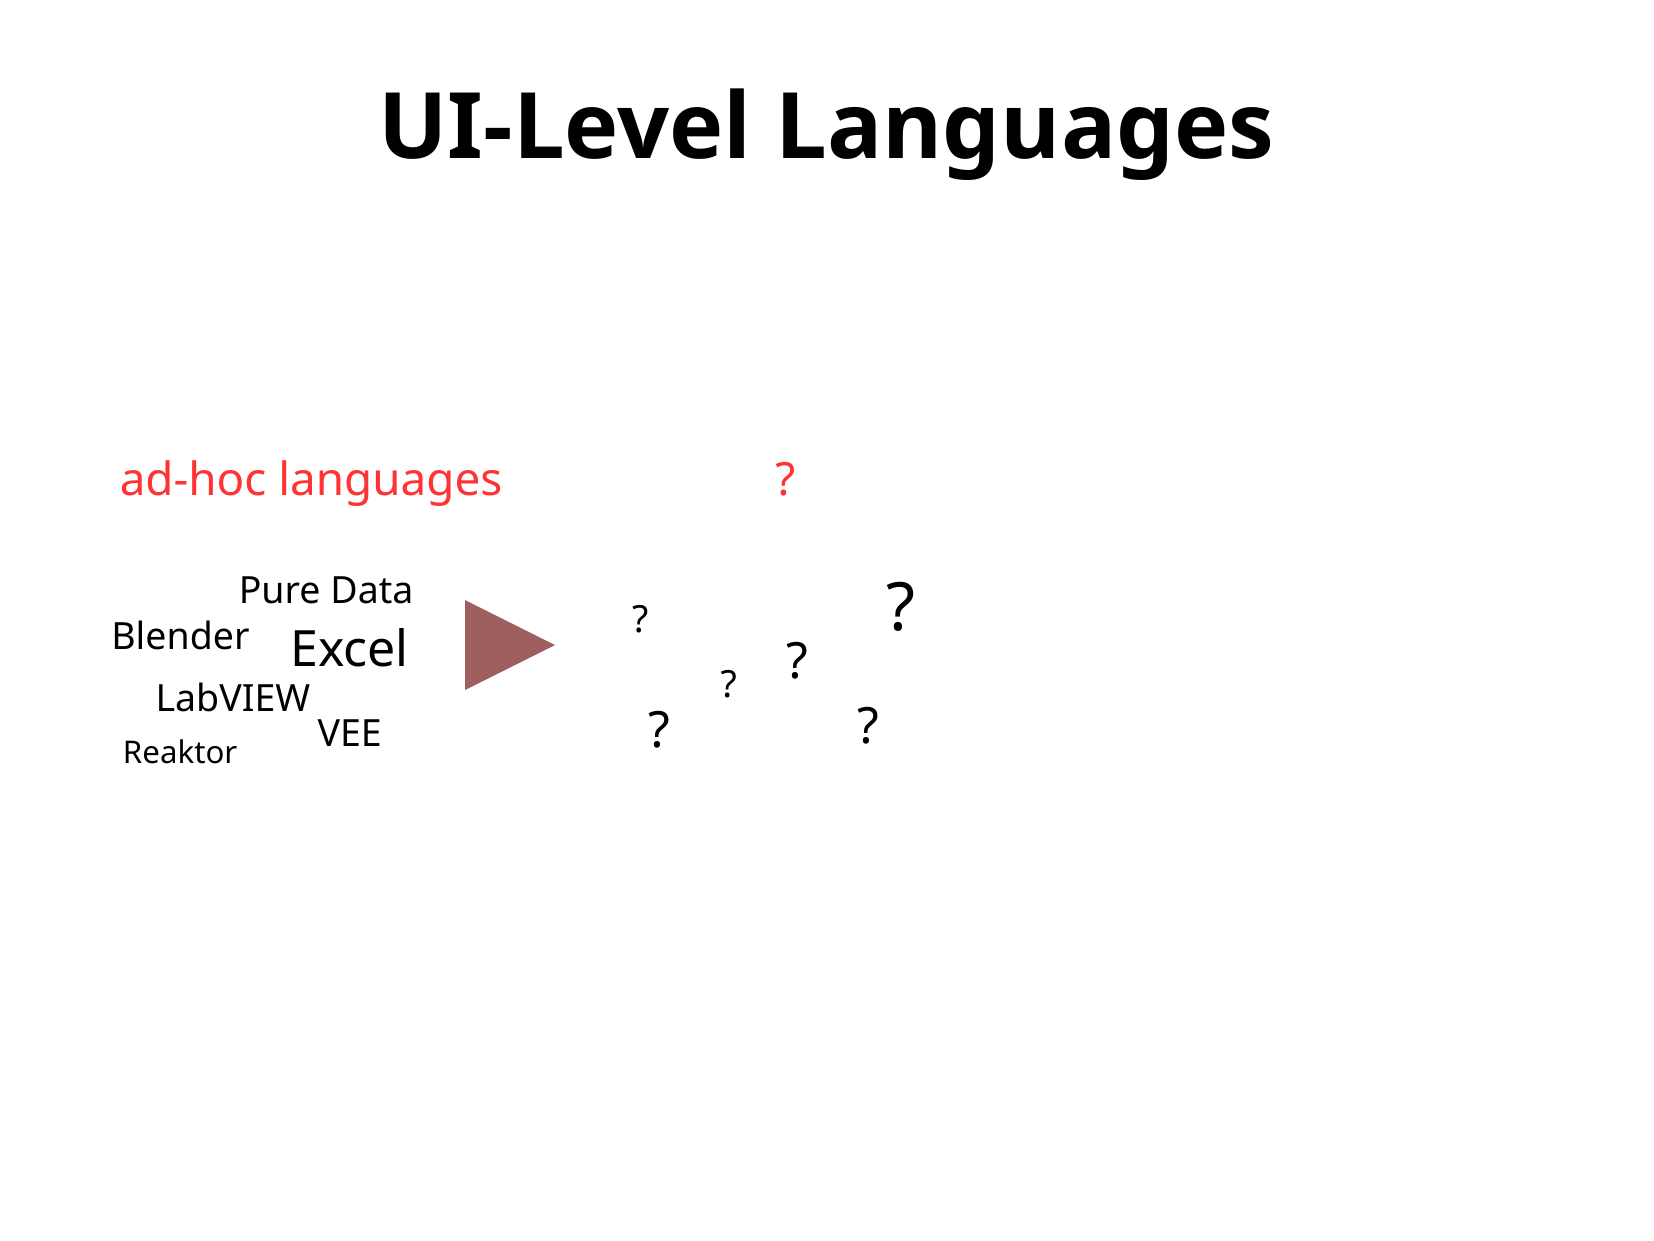

# UI-Level Languages
ad-hoc languages
?
?
Pure Data
?
Blender
Excel
?
?
LabVIEW
?
?
VEE
Reaktor